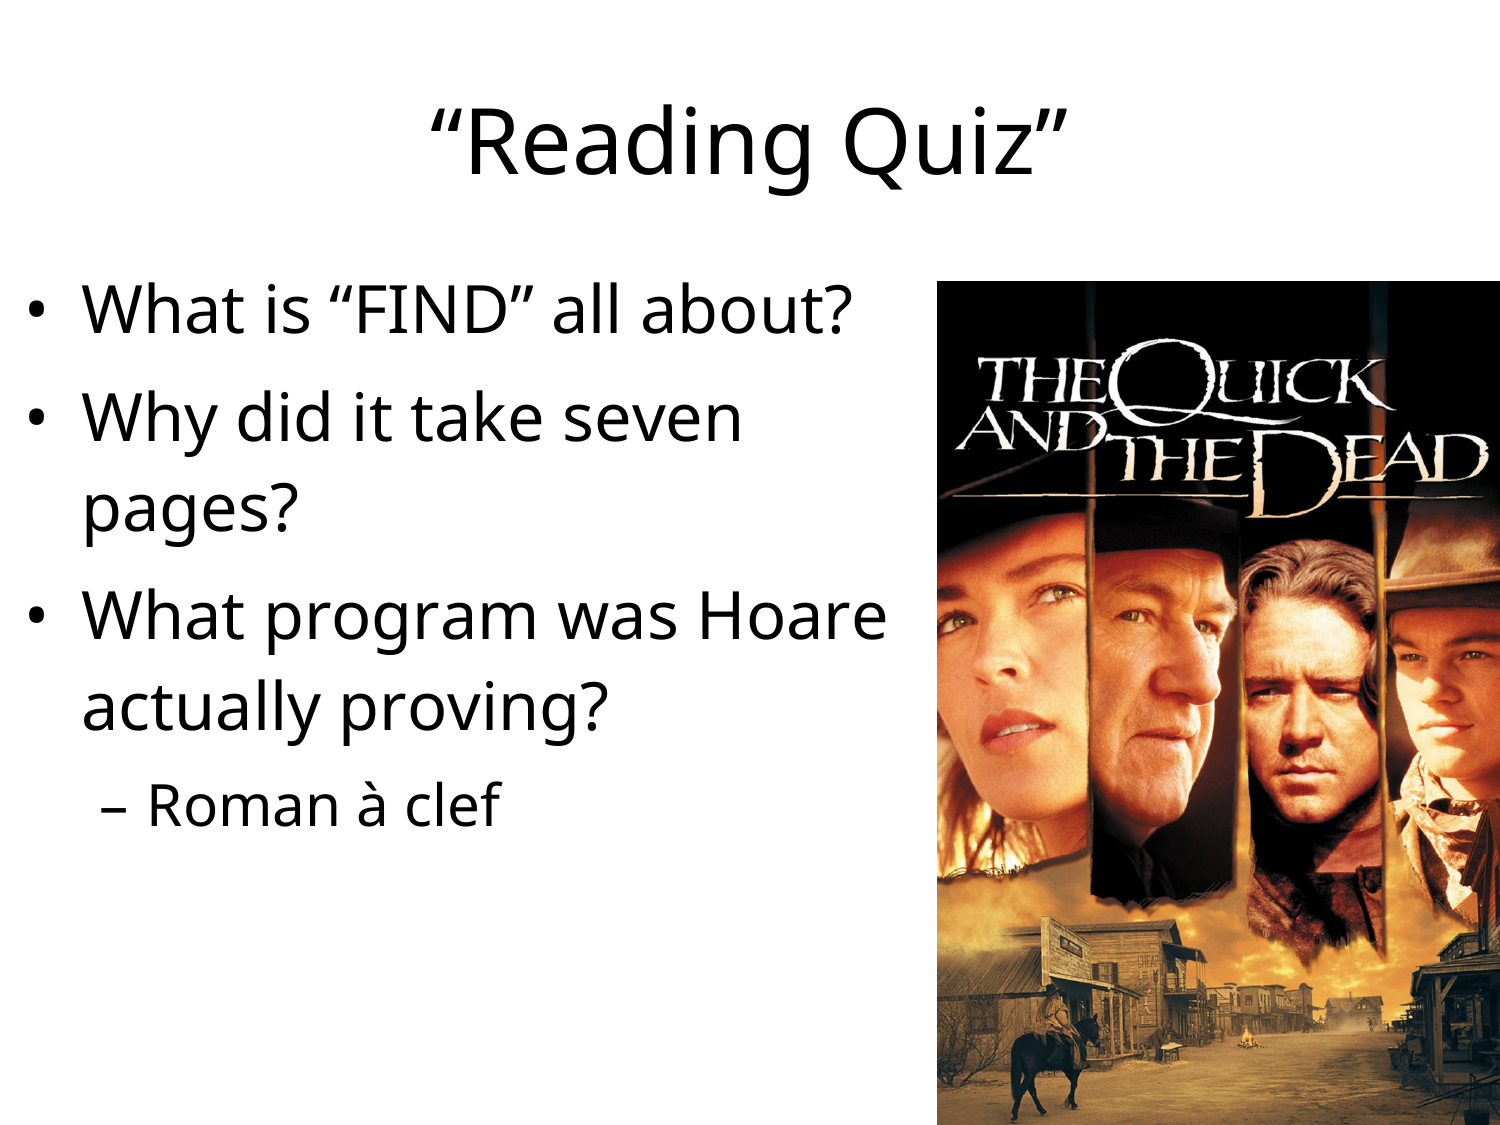

# “Reading Quiz”
What is “FIND” all about?
Why did it take seven pages?
What program was Hoare actually proving?
Roman à clef
7